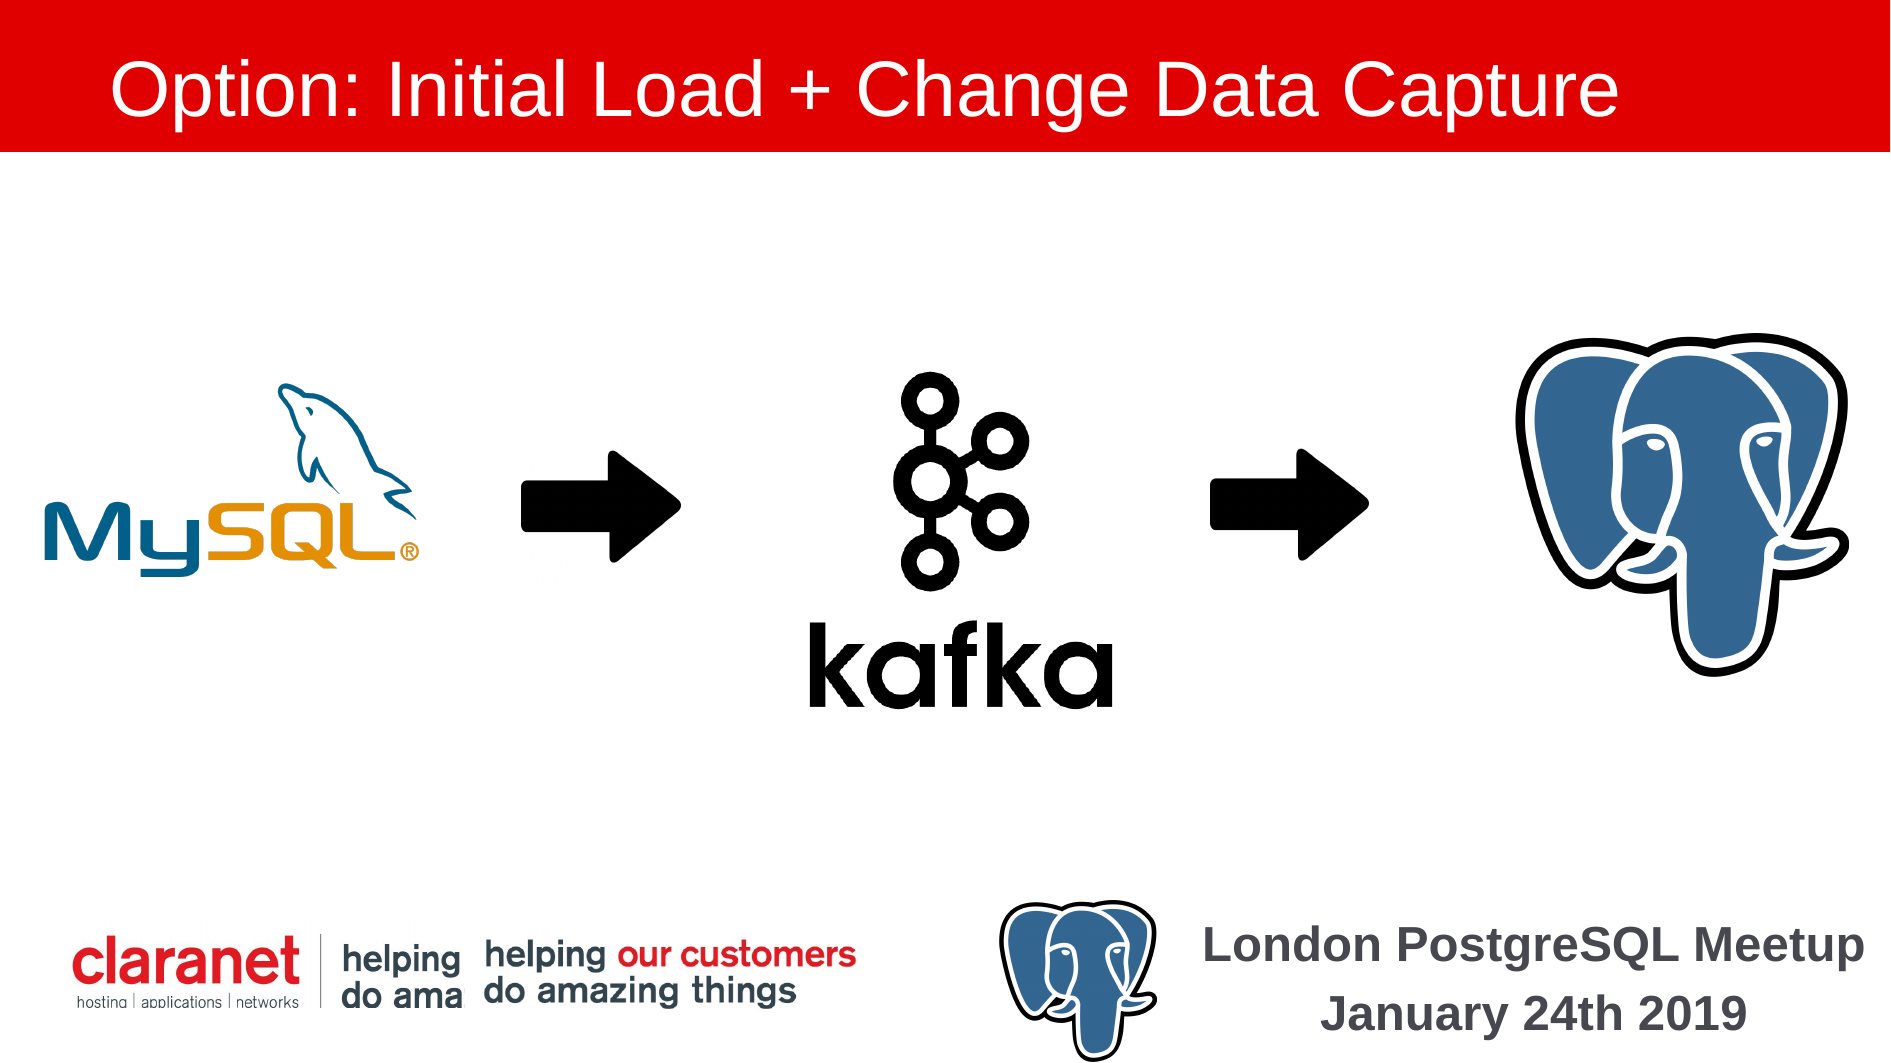

Option: Initial Load + Change Data Capture